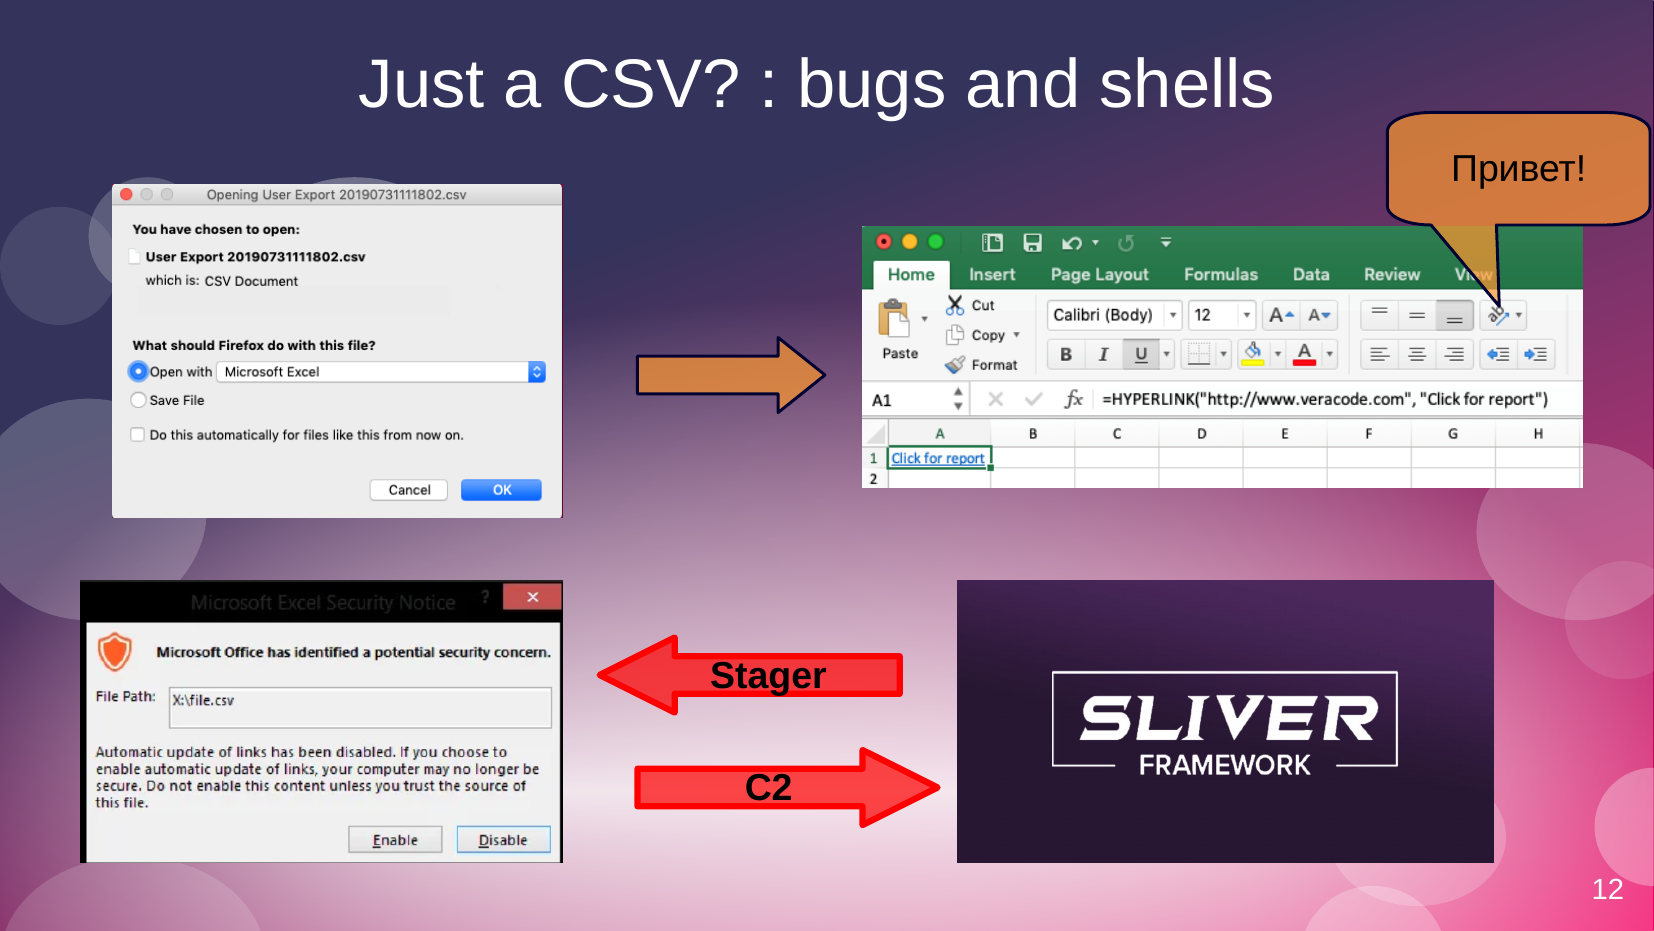

# Just a CSV? : bugs and shells
Привет!
Stager
C2